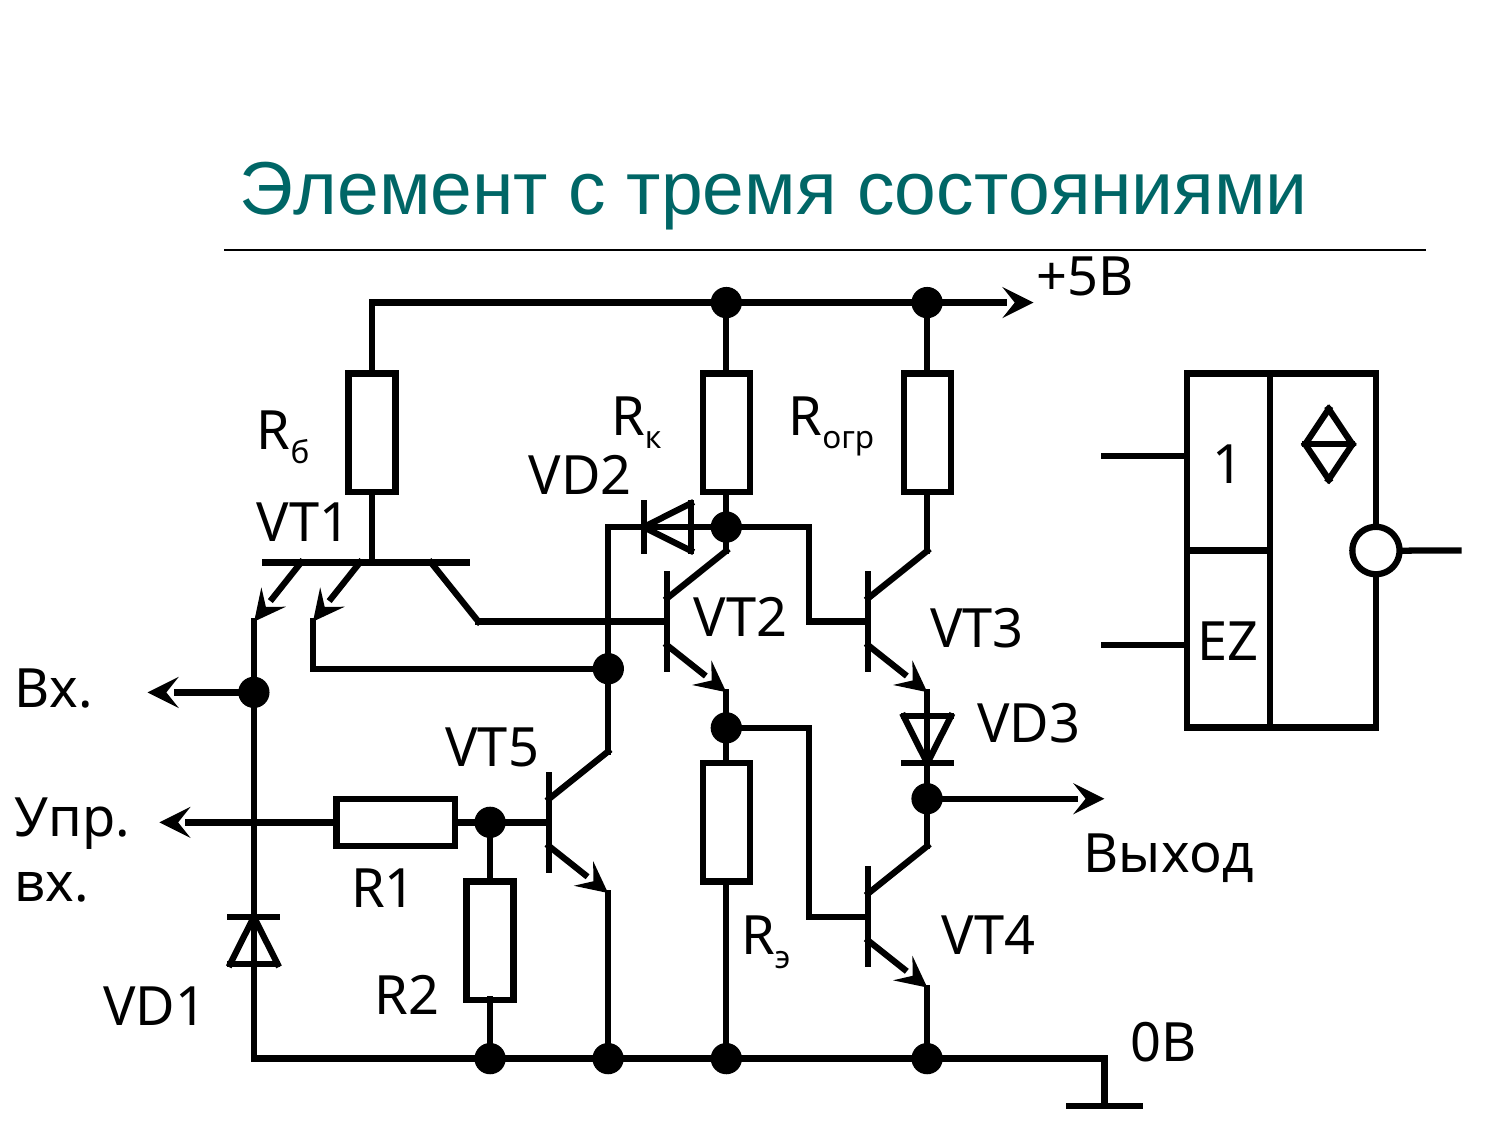

# Элемент с тремя состояниями
+5В
Rк
Rогр
1
Rб
VD2
VT1
EZ
VT2
VT3
Вх.
VD3
VT5
Упр.вх.
Выход
R1
Rэ
VT4
R2
VD1
0В